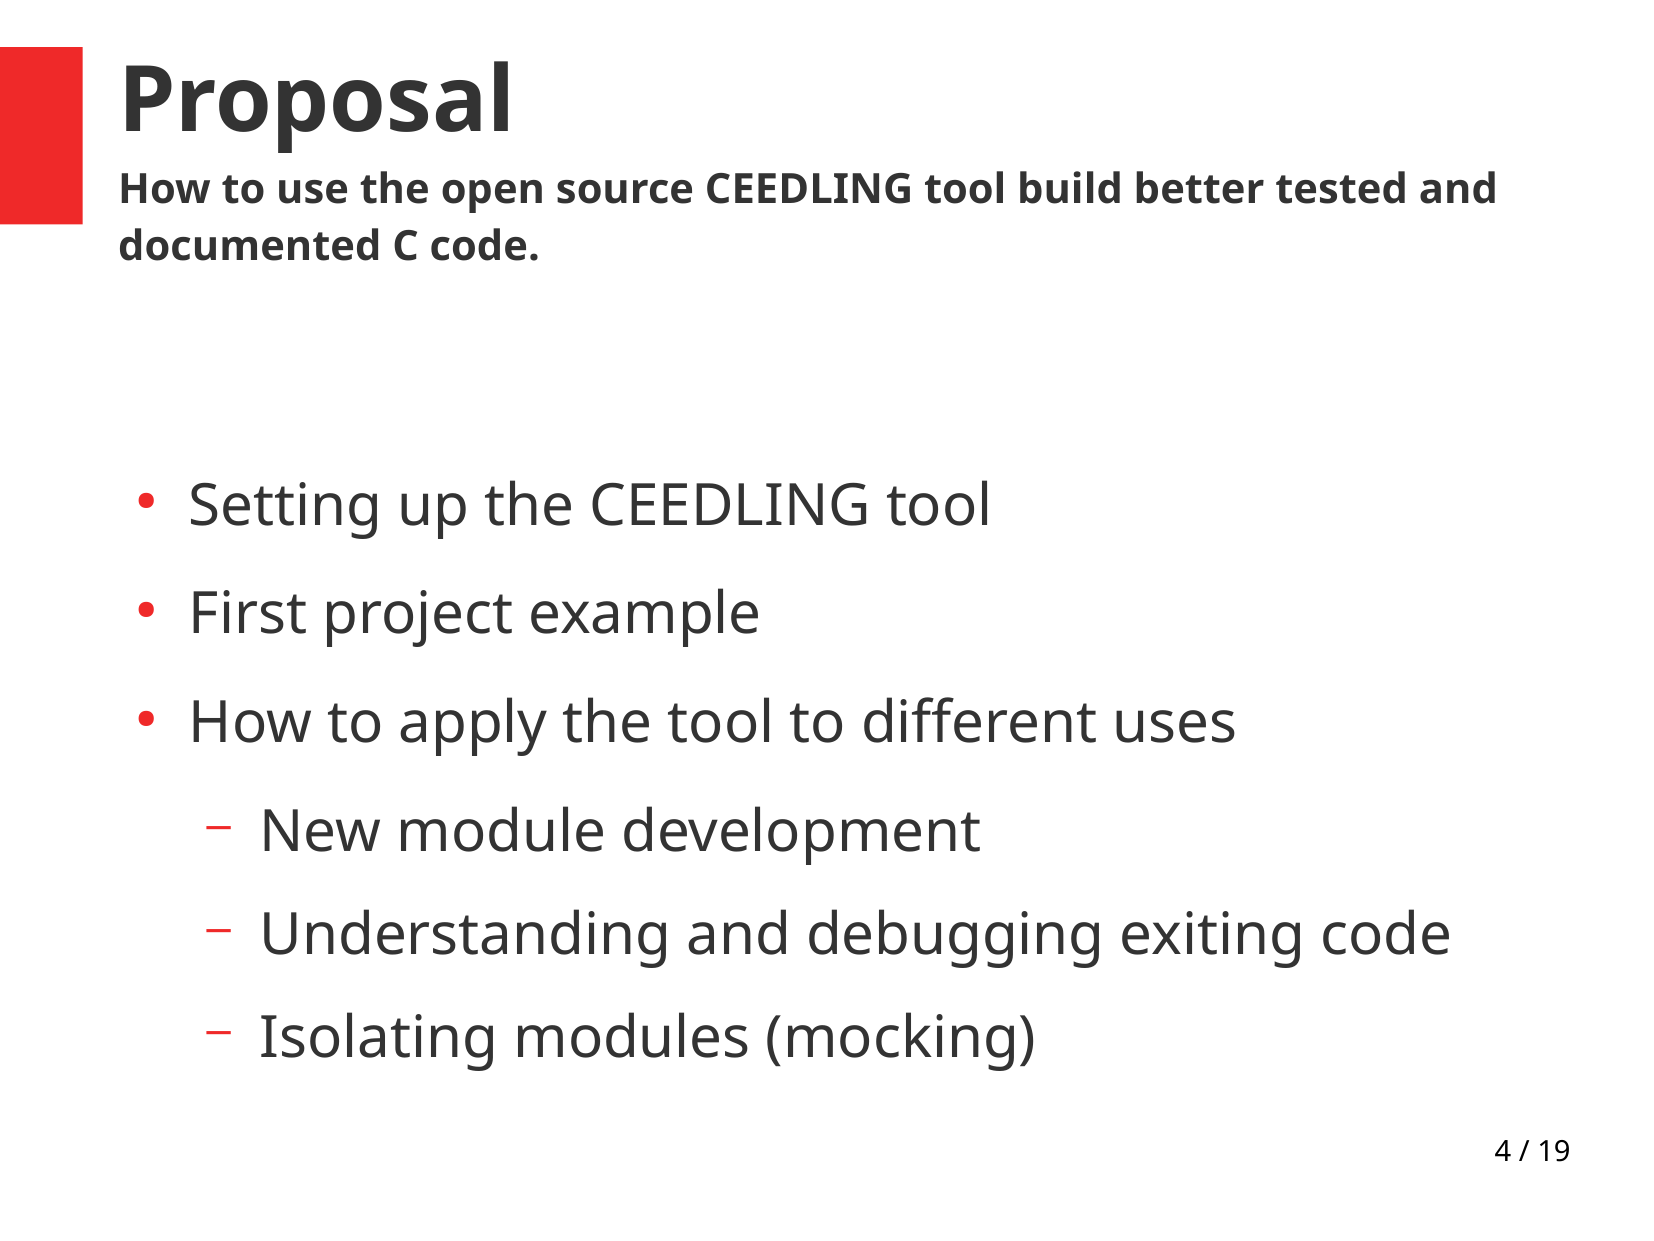

# Proposal How to use the open source CEEDLING tool build better tested and documented C code.
Setting up the CEEDLING tool
First project example
How to apply the tool to different uses
New module development
Understanding and debugging exiting code
Isolating modules (mocking)
4